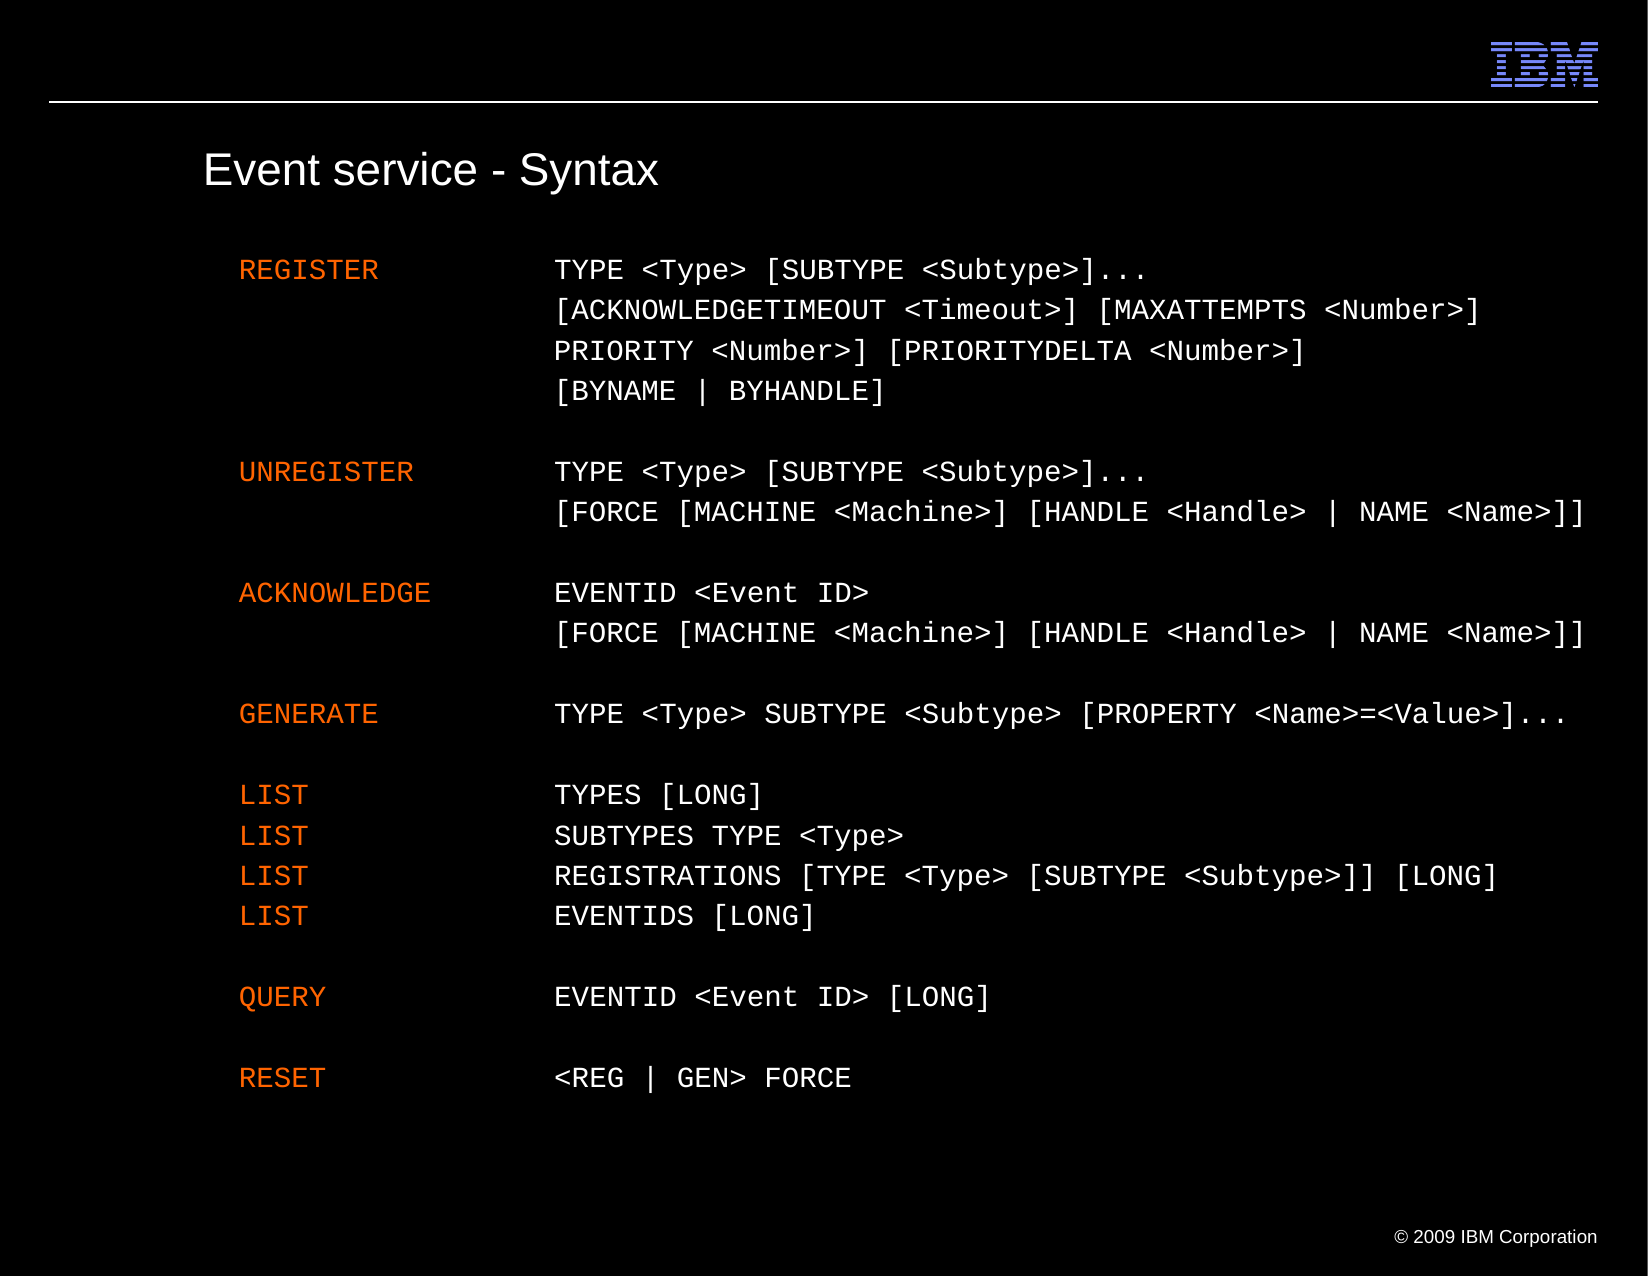

# Event service - Syntax
REGISTER TYPE <Type> [SUBTYPE <Subtype>]...
 [ACKNOWLEDGETIMEOUT <Timeout>] [MAXATTEMPTS <Number>]
 PRIORITY <Number>] [PRIORITYDELTA <Number>]
 [BYNAME | BYHANDLE]
UNREGISTER TYPE <Type> [SUBTYPE <Subtype>]...
 [FORCE [MACHINE <Machine>] [HANDLE <Handle> | NAME <Name>]]
ACKNOWLEDGE EVENTID <Event ID>
 [FORCE [MACHINE <Machine>] [HANDLE <Handle> | NAME <Name>]]
GENERATE TYPE <Type> SUBTYPE <Subtype> [PROPERTY <Name>=<Value>]...
LIST TYPES [LONG]
LIST SUBTYPES TYPE <Type>
LIST REGISTRATIONS [TYPE <Type> [SUBTYPE <Subtype>]] [LONG]
LIST EVENTIDS [LONG]
QUERY EVENTID <Event ID> [LONG]
RESET <REG | GEN> FORCE